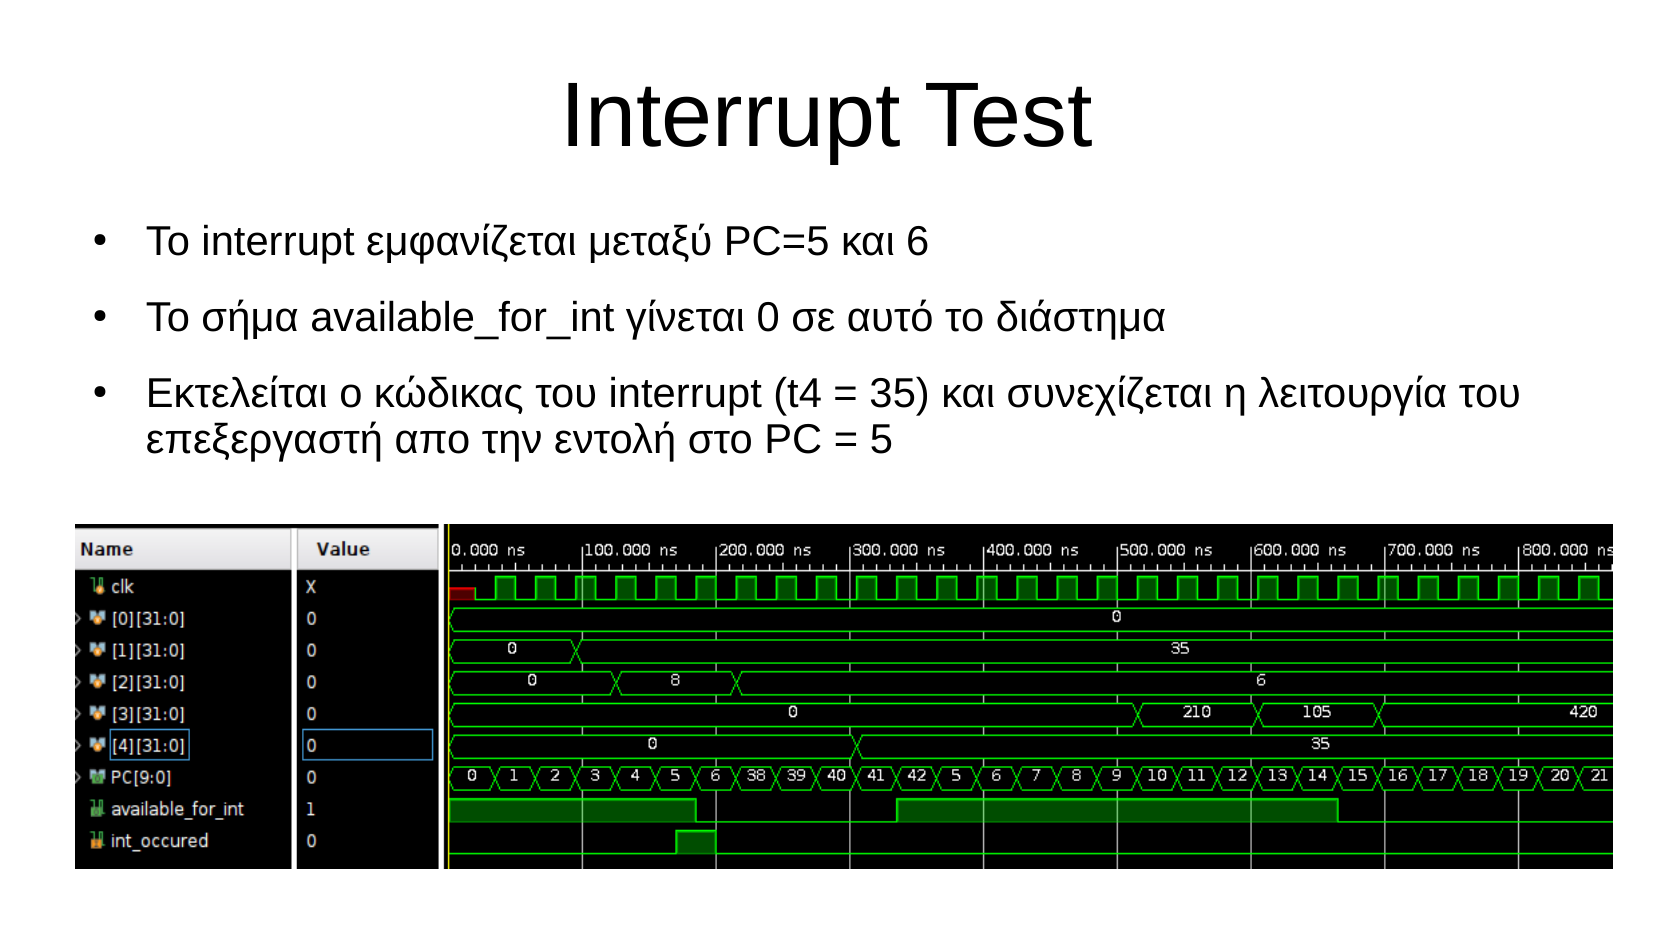

# Interrupt Test
Το interrupt εμφανίζεται μεταξύ PC=5 και 6
Το σήμα available_for_int γίνεται 0 σε αυτό το διάστημα
Εκτελείται ο κώδικας του interrupt (t4 = 35) και συνεχίζεται η λειτουργία του επεξεργαστή απο την εντολή στο PC = 5